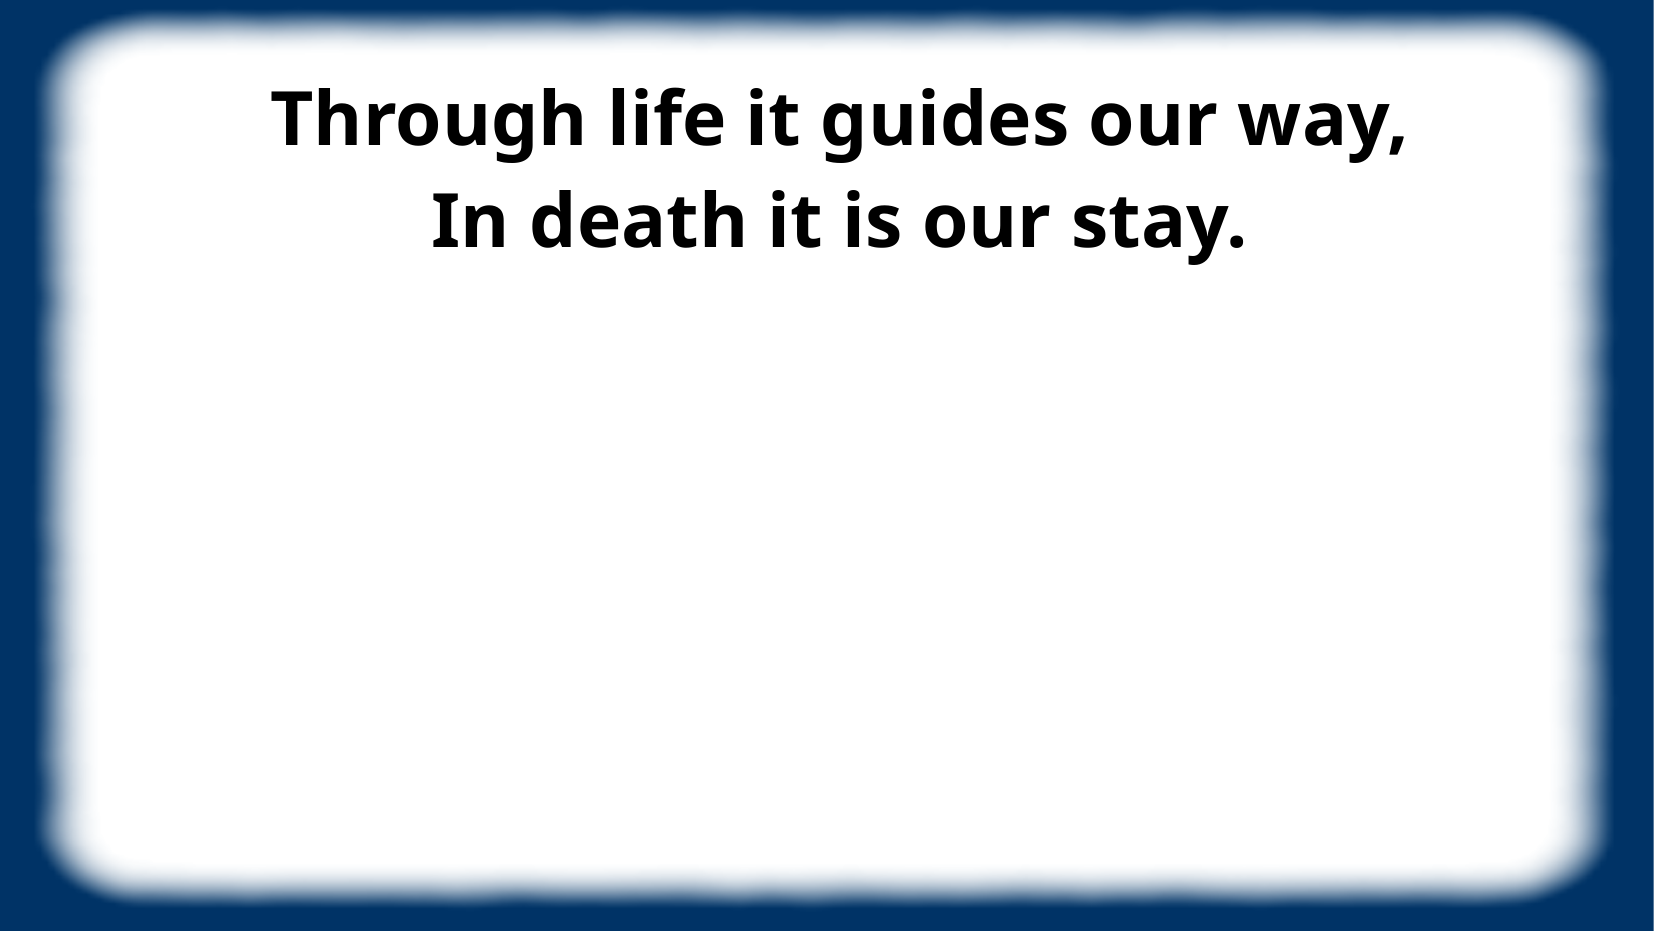

Through life it guides our way,
In death it is our stay.